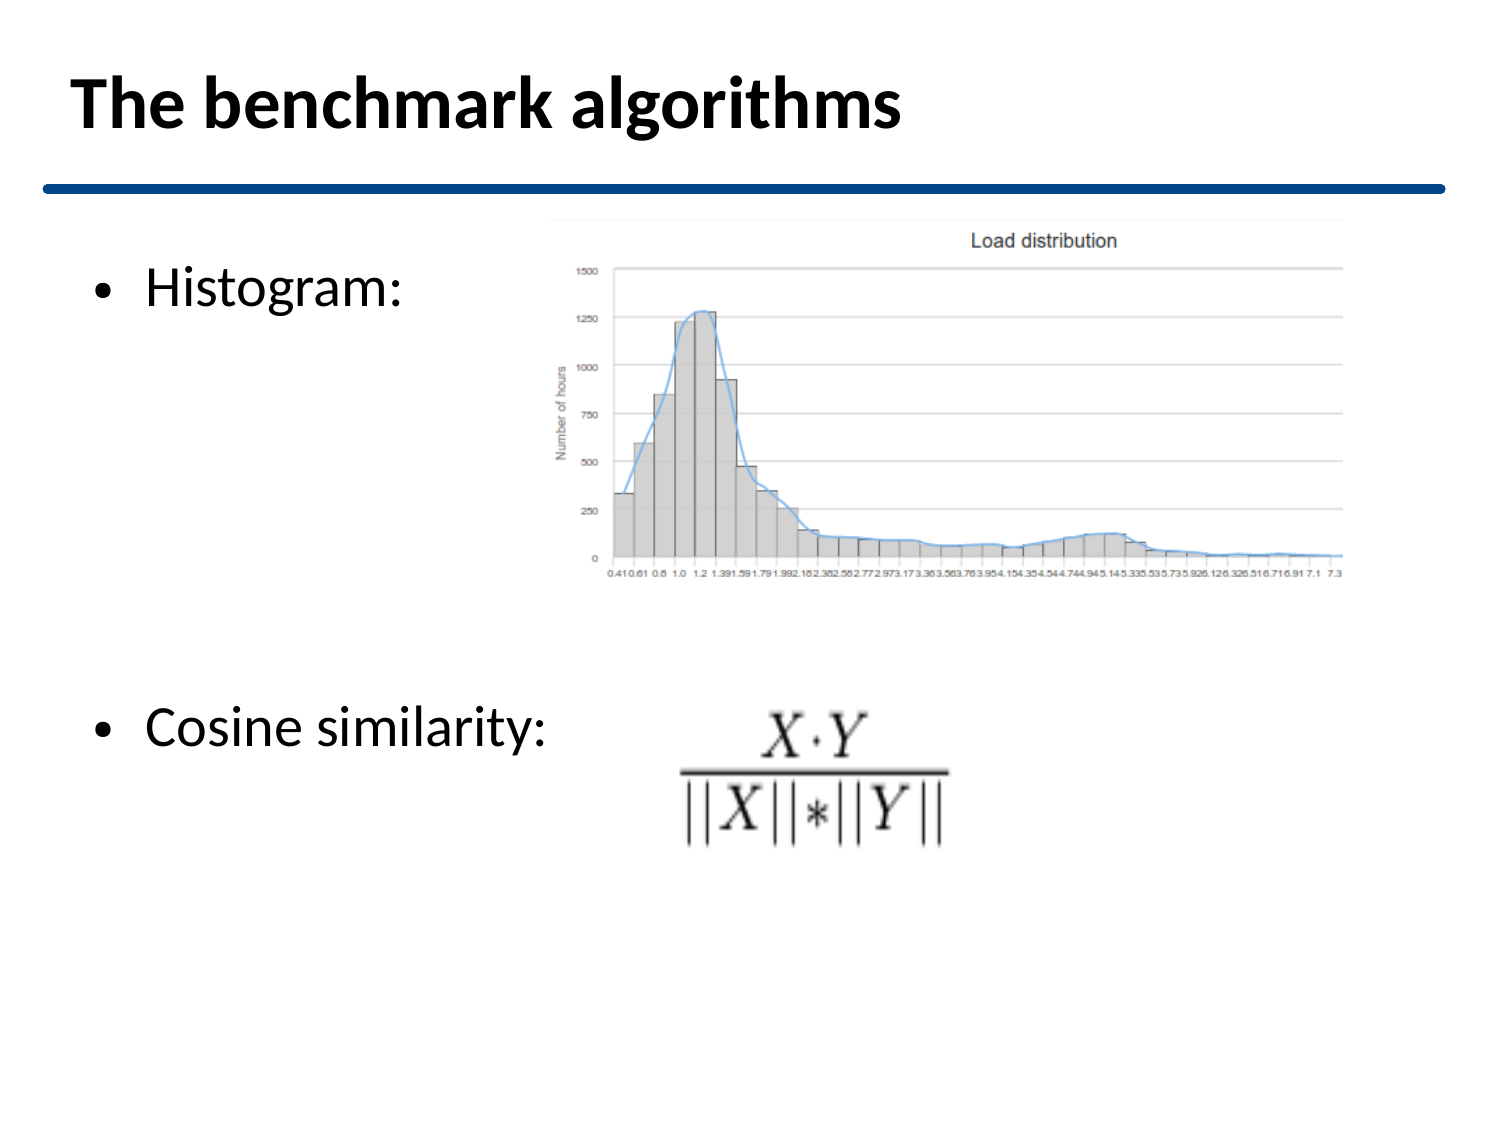

# The benchmark algorithms
Histogram:
Cosine similarity: